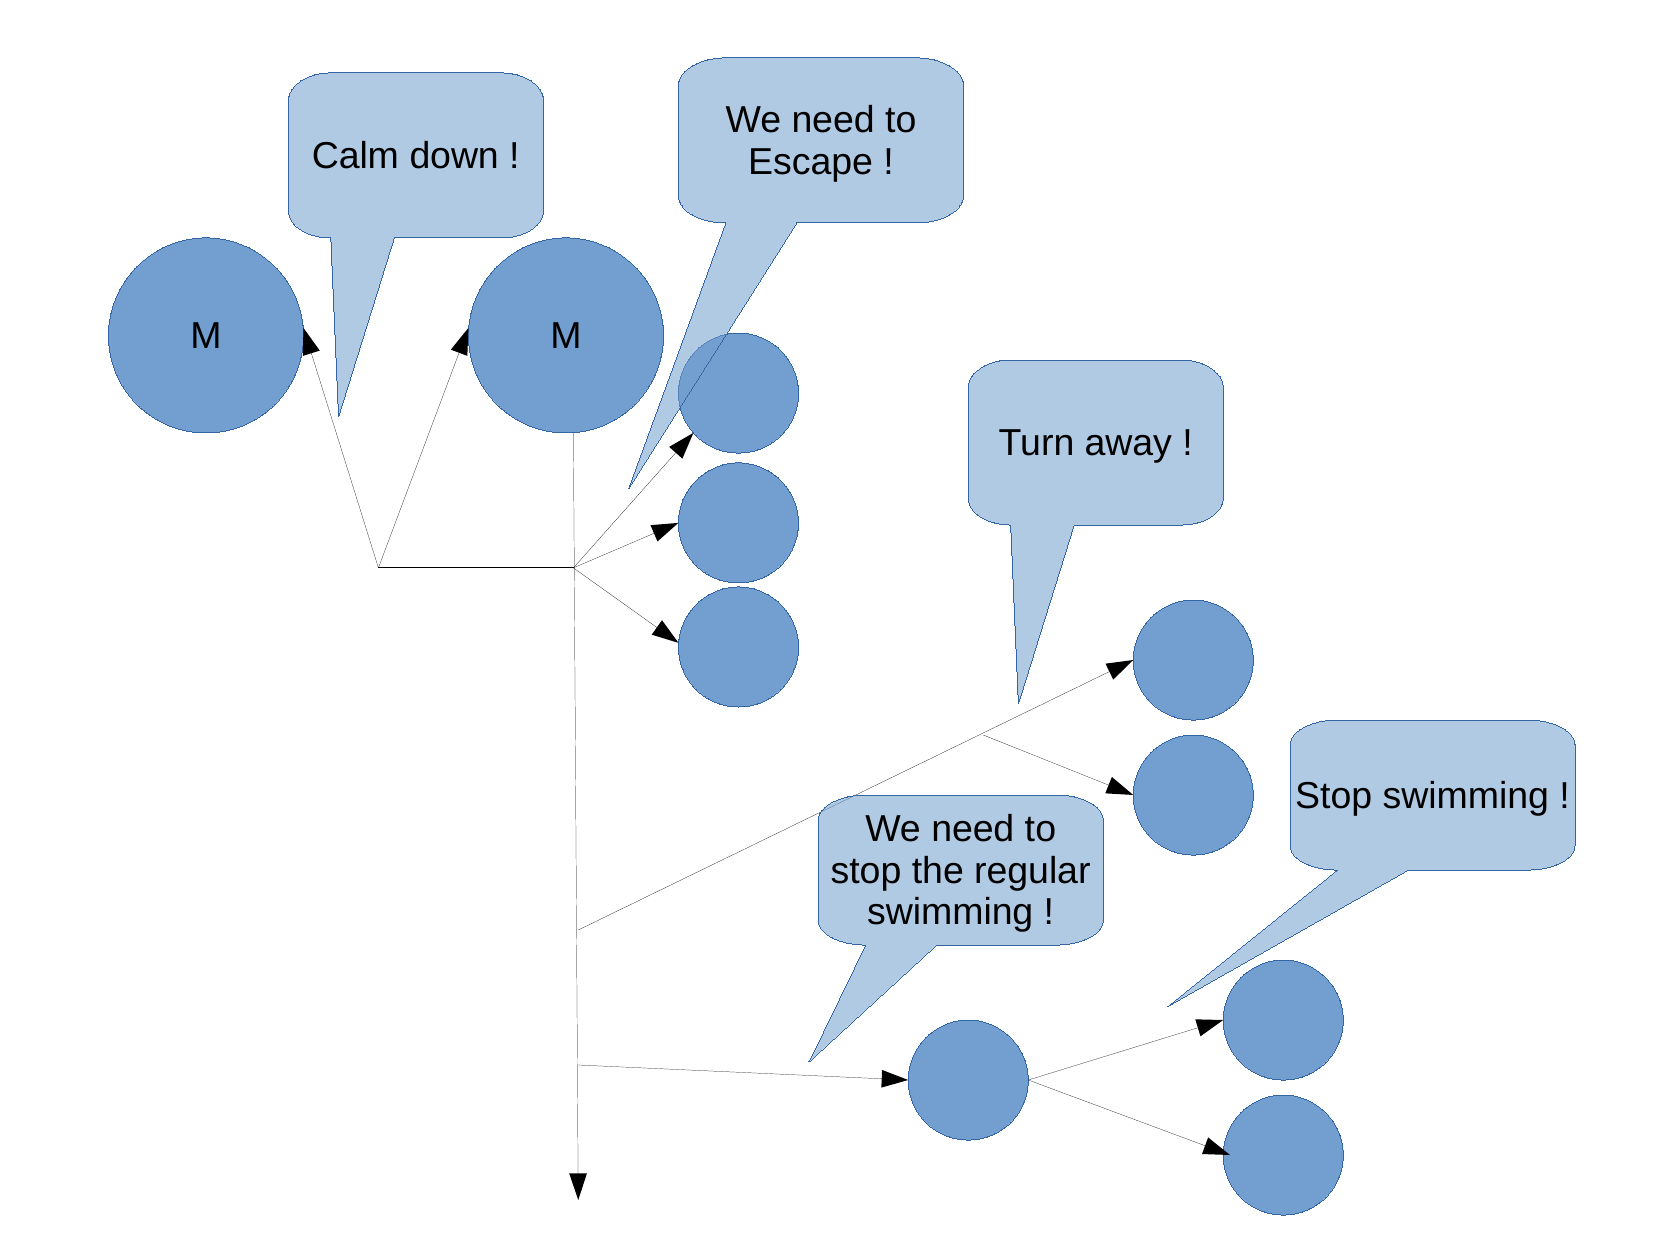

We need to
Escape !
Calm down !
M
M
Turn away !
Stop swimming !
We need to
stop the regular
swimming !